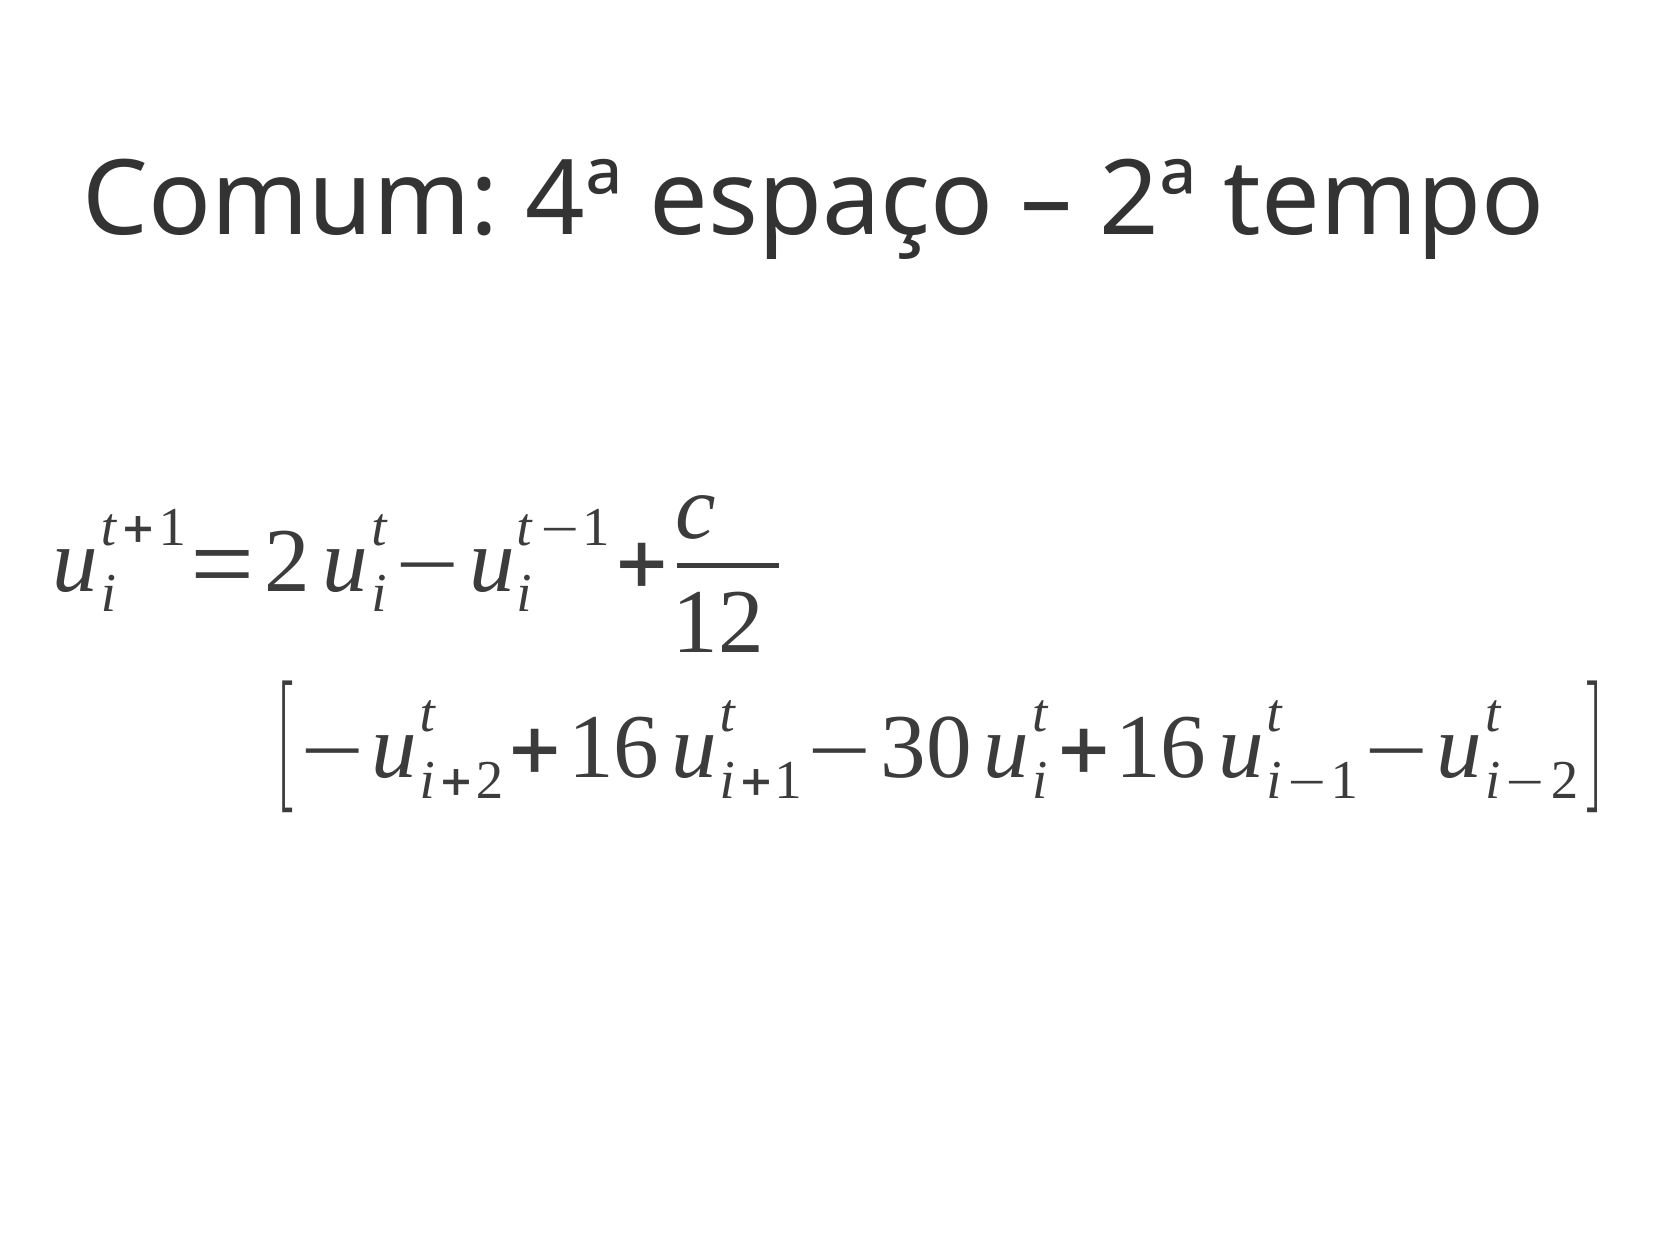

# Comum: 4ª espaço – 2ª tempo